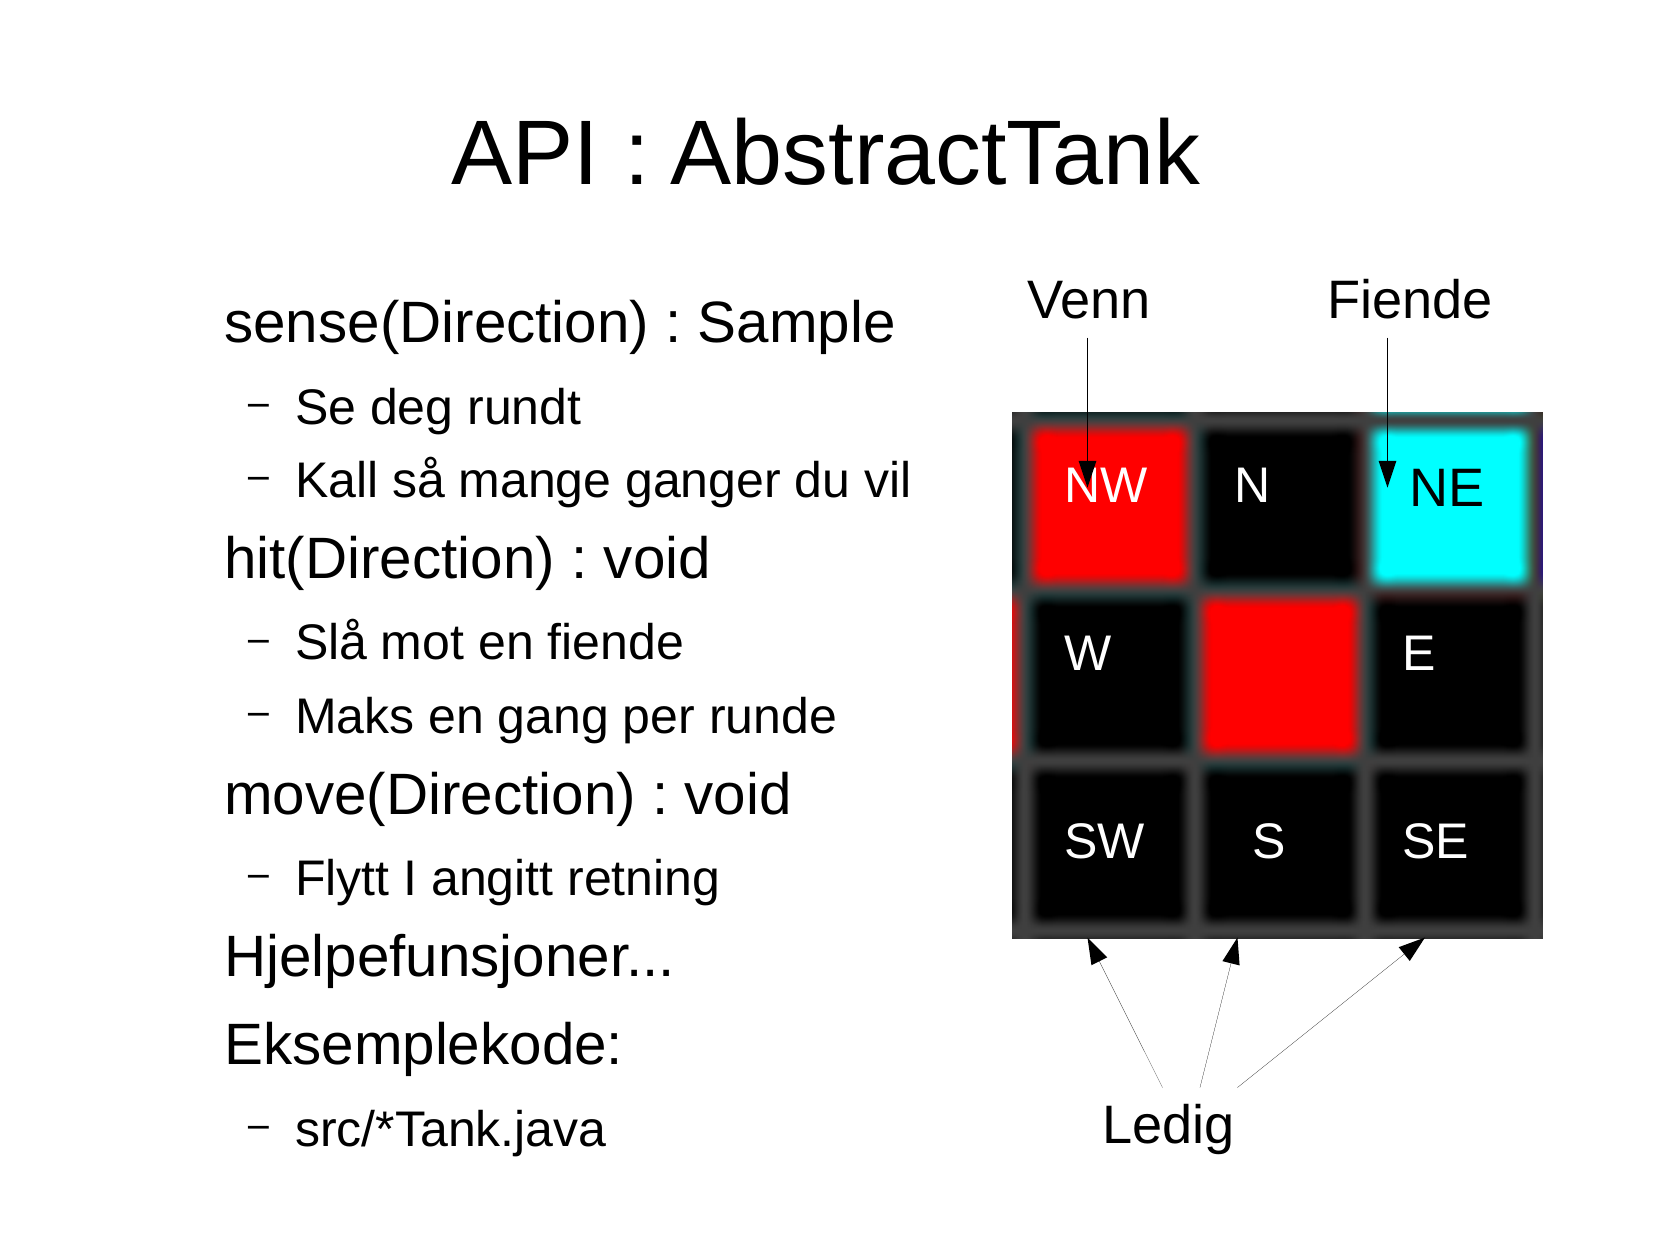

# API : AbstractTank
Venn
Fiende
sense(Direction) : Sample
Se deg rundt
Kall så mange ganger du vil
hit(Direction) : void
Slå mot en fiende
Maks en gang per runde
move(Direction) : void
Flytt I angitt retning
Hjelpefunsjoner...
Eksemplekode:
src/*Tank.java
NW
N
NE
W
E
SW
S
SE
Ledig